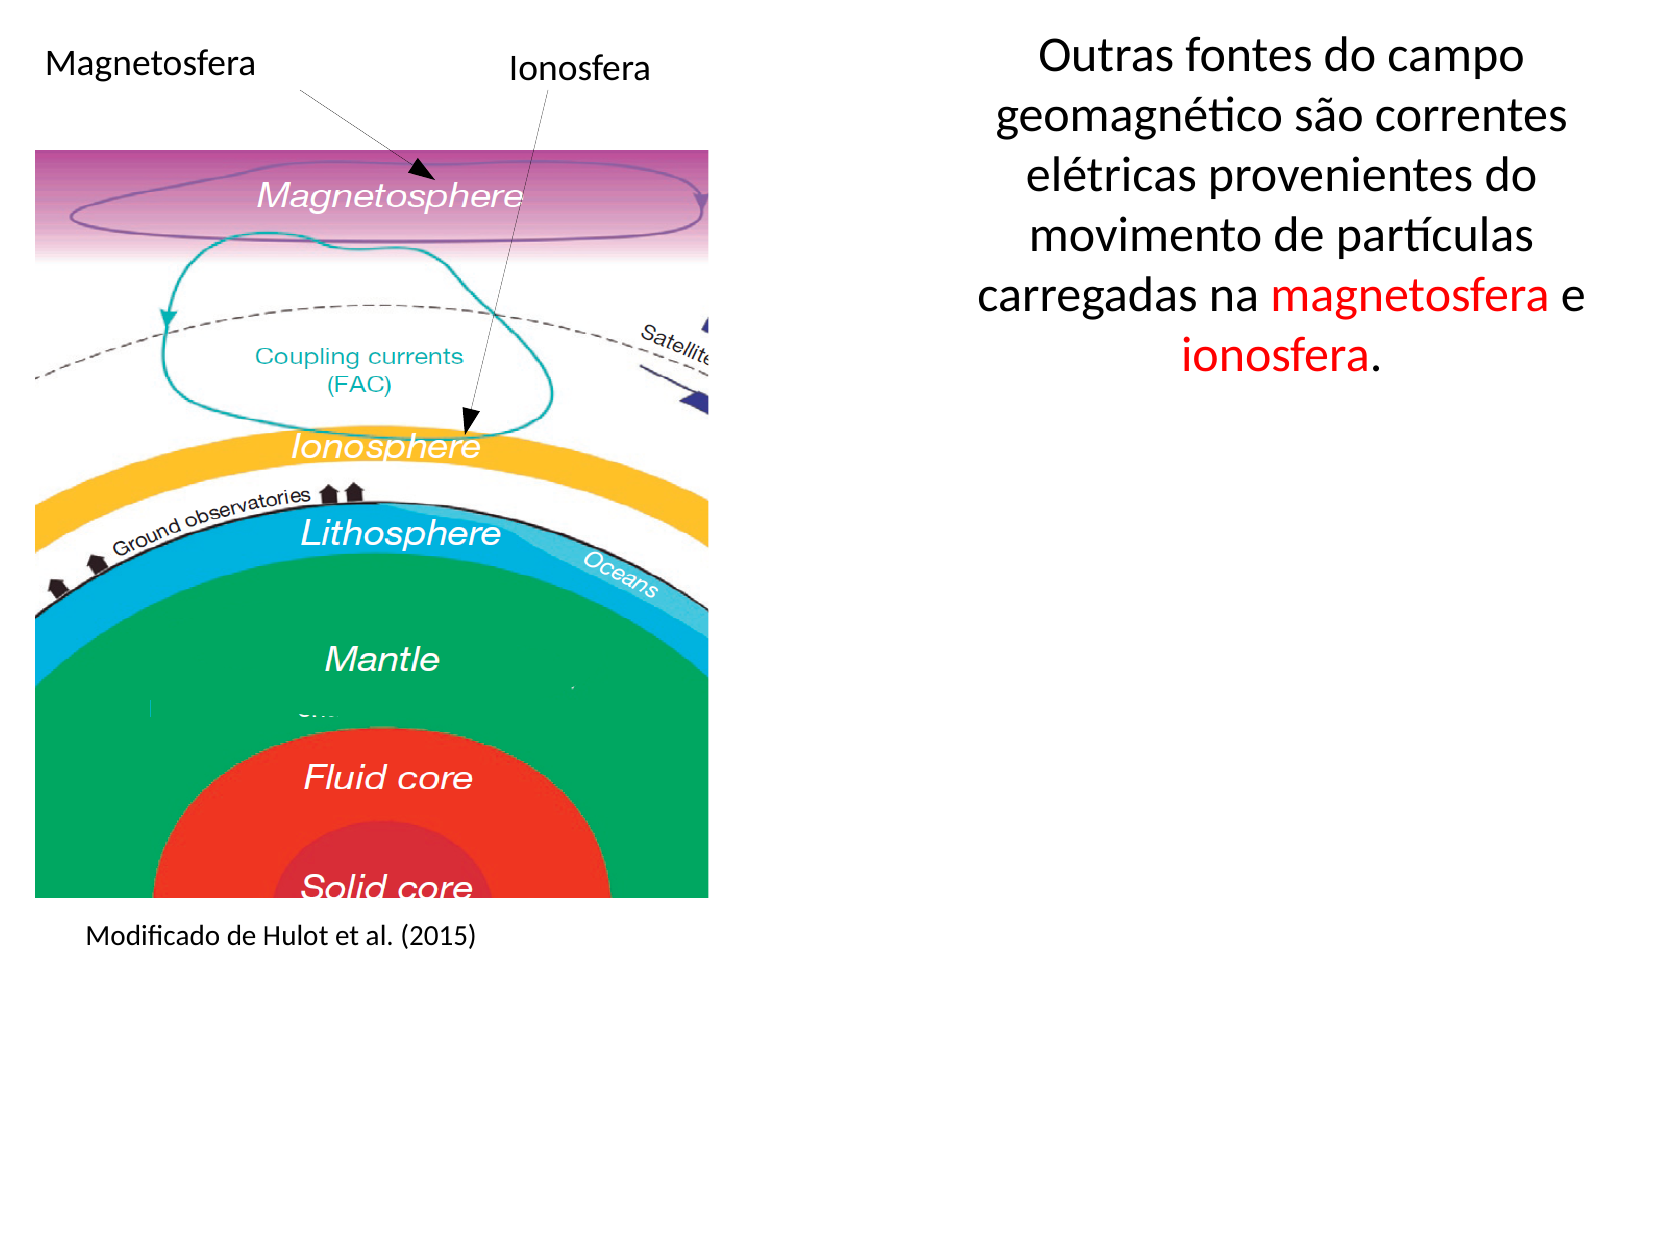

Outras fontes do campo geomagnético são correntes elétricas provenientes do movimento de partículas carregadas na magnetosfera e ionosfera.
Magnetosfera
Ionosfera
Modificado de Hulot et al. (2015)